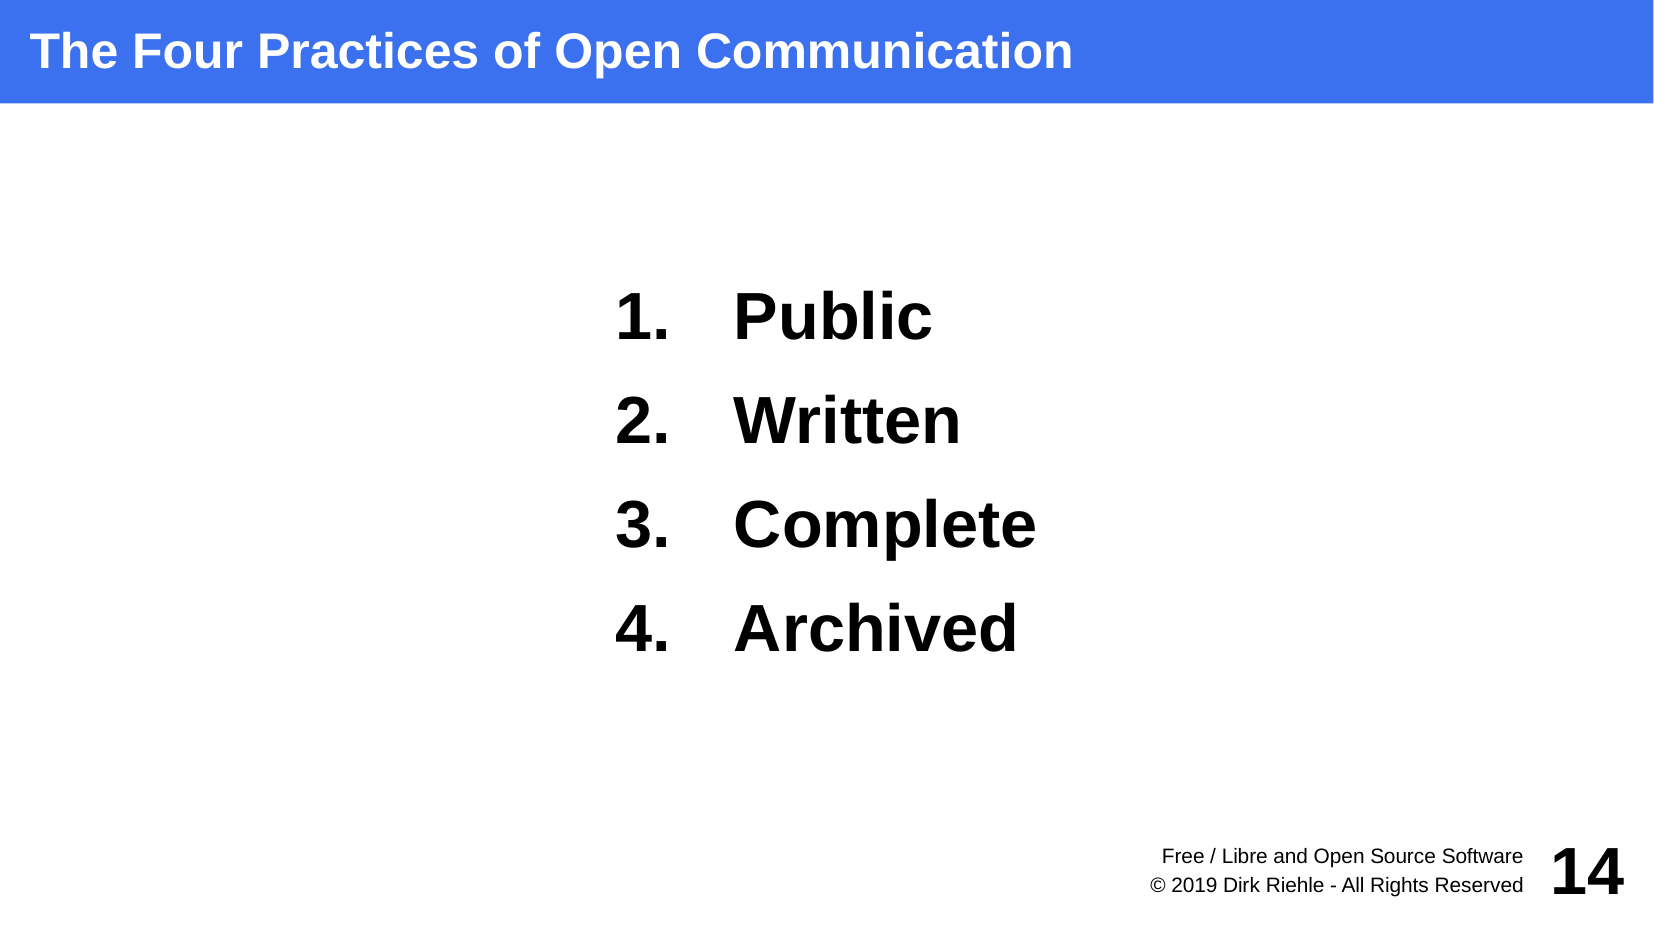

# The Four Practices of Open Communication
Public
Written
Complete
Archived
Free / Libre and Open Source Software
14
© 2019 Dirk Riehle - All Rights Reserved